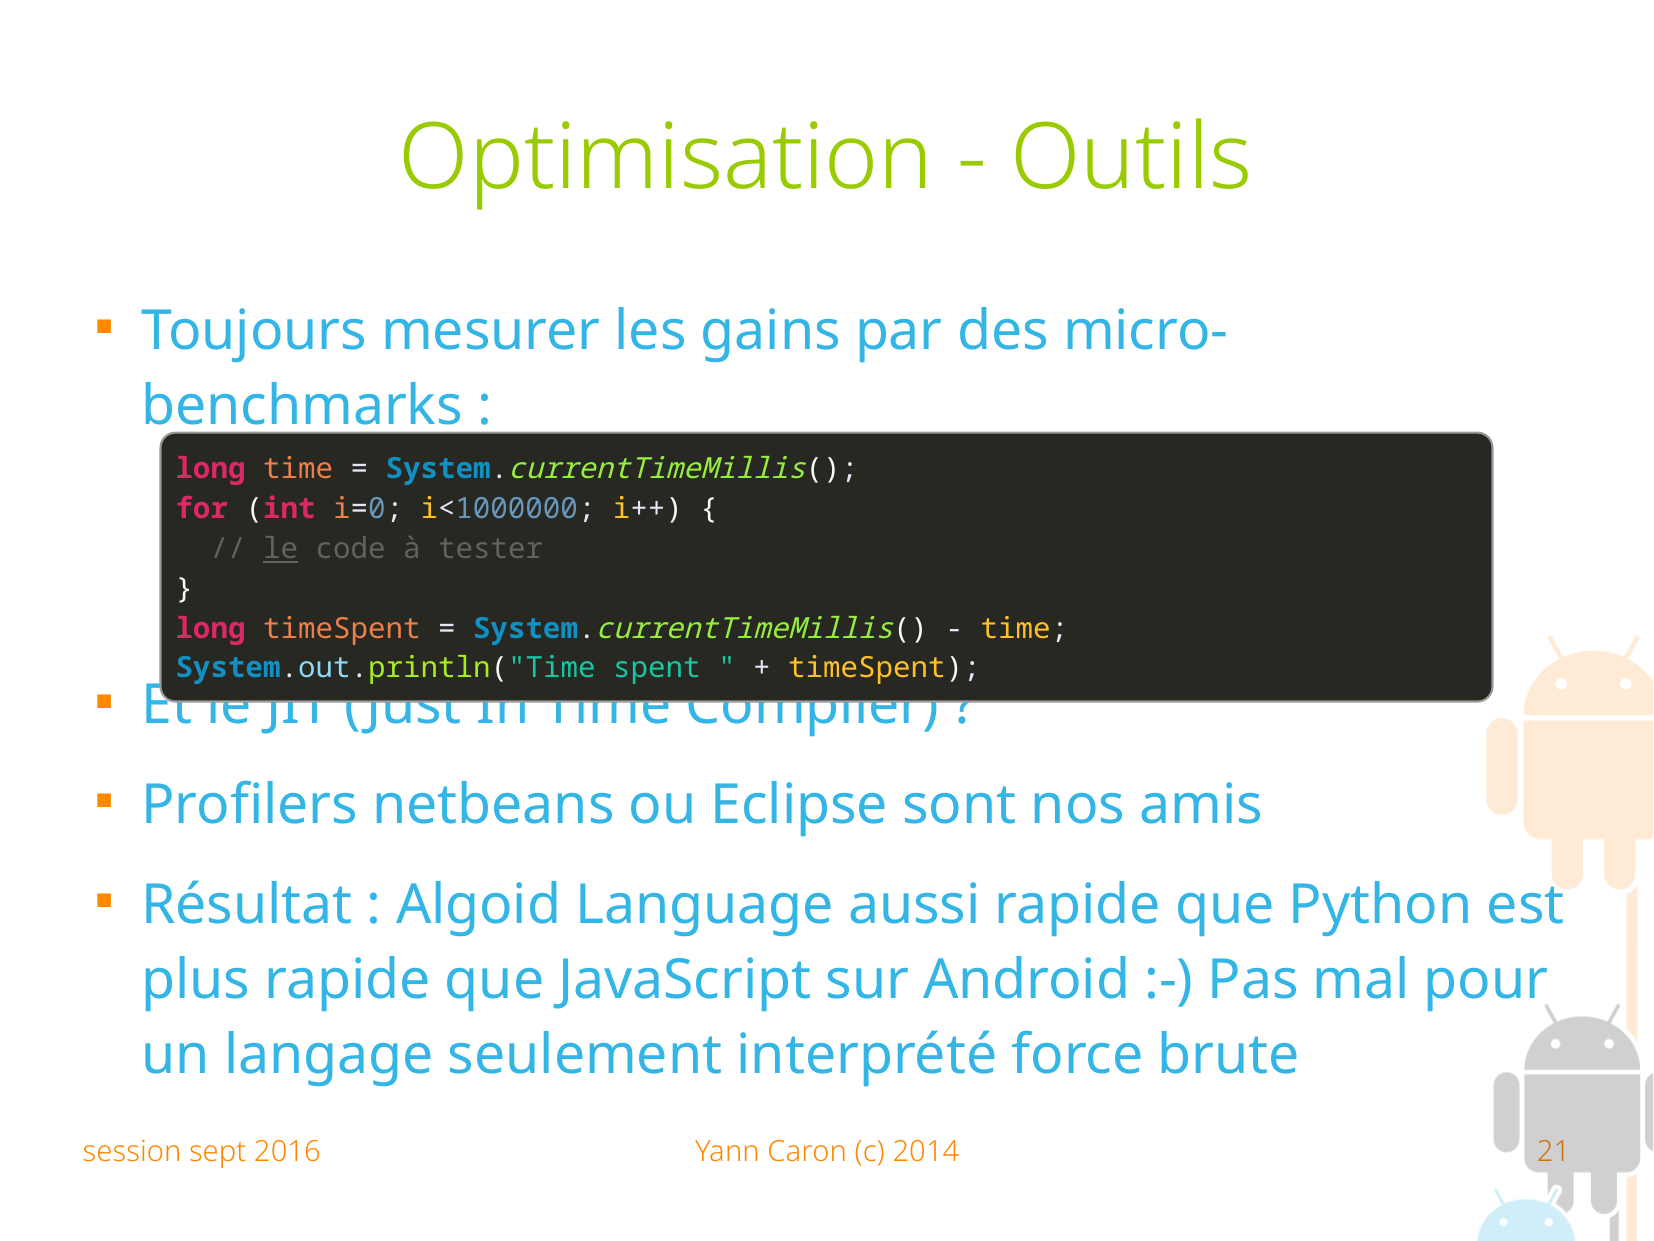

# Optimisation - Outils
Toujours mesurer les gains par des micro-benchmarks :
Et le JIT (Just In Time Compiler) ?
Profilers netbeans ou Eclipse sont nos amis
Résultat : Algoid Language aussi rapide que Python est plus rapide que JavaScript sur Android :-) Pas mal pour un langage seulement interprété force brute
long time = System.currentTimeMillis();
for (int i=0; i<1000000; i++) {
 // le code à tester
}
long timeSpent = System.currentTimeMillis() - time;
System.out.println("Time spent " + timeSpent);
session sept 2016
Yann Caron (c) 2014
21